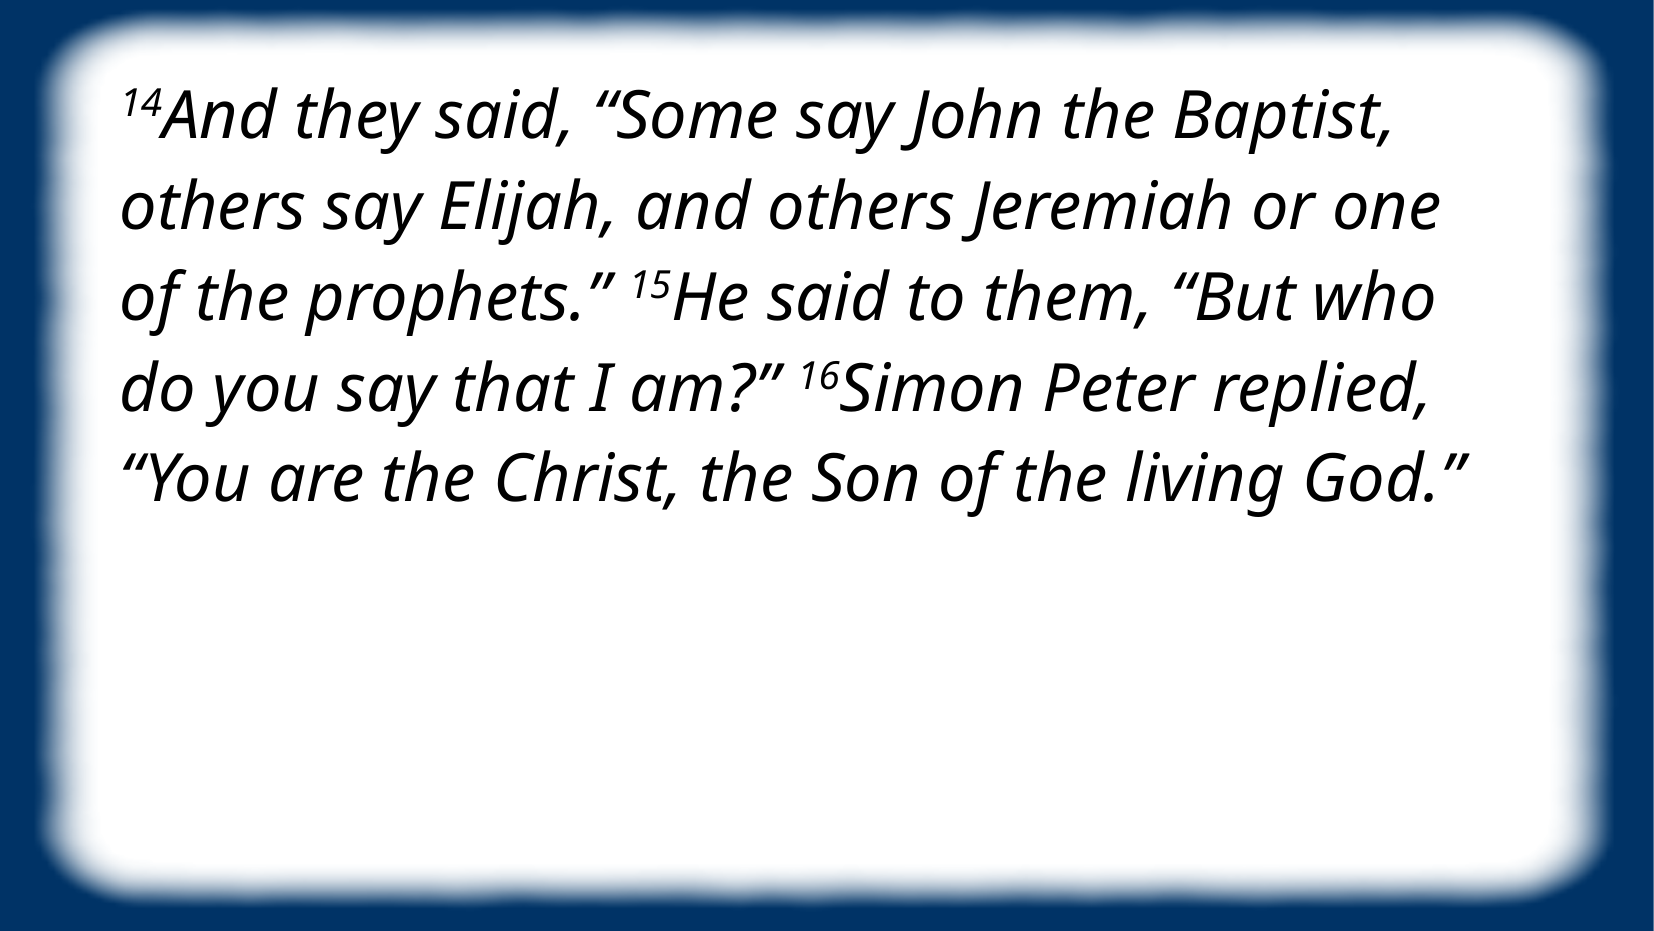

14And they said, “Some say John the Baptist, others say Elijah, and others Jeremiah or one of the prophets.” 15He said to them, “But who do you say that I am?” 16Simon Peter replied, “You are the Christ, the Son of the living God.”